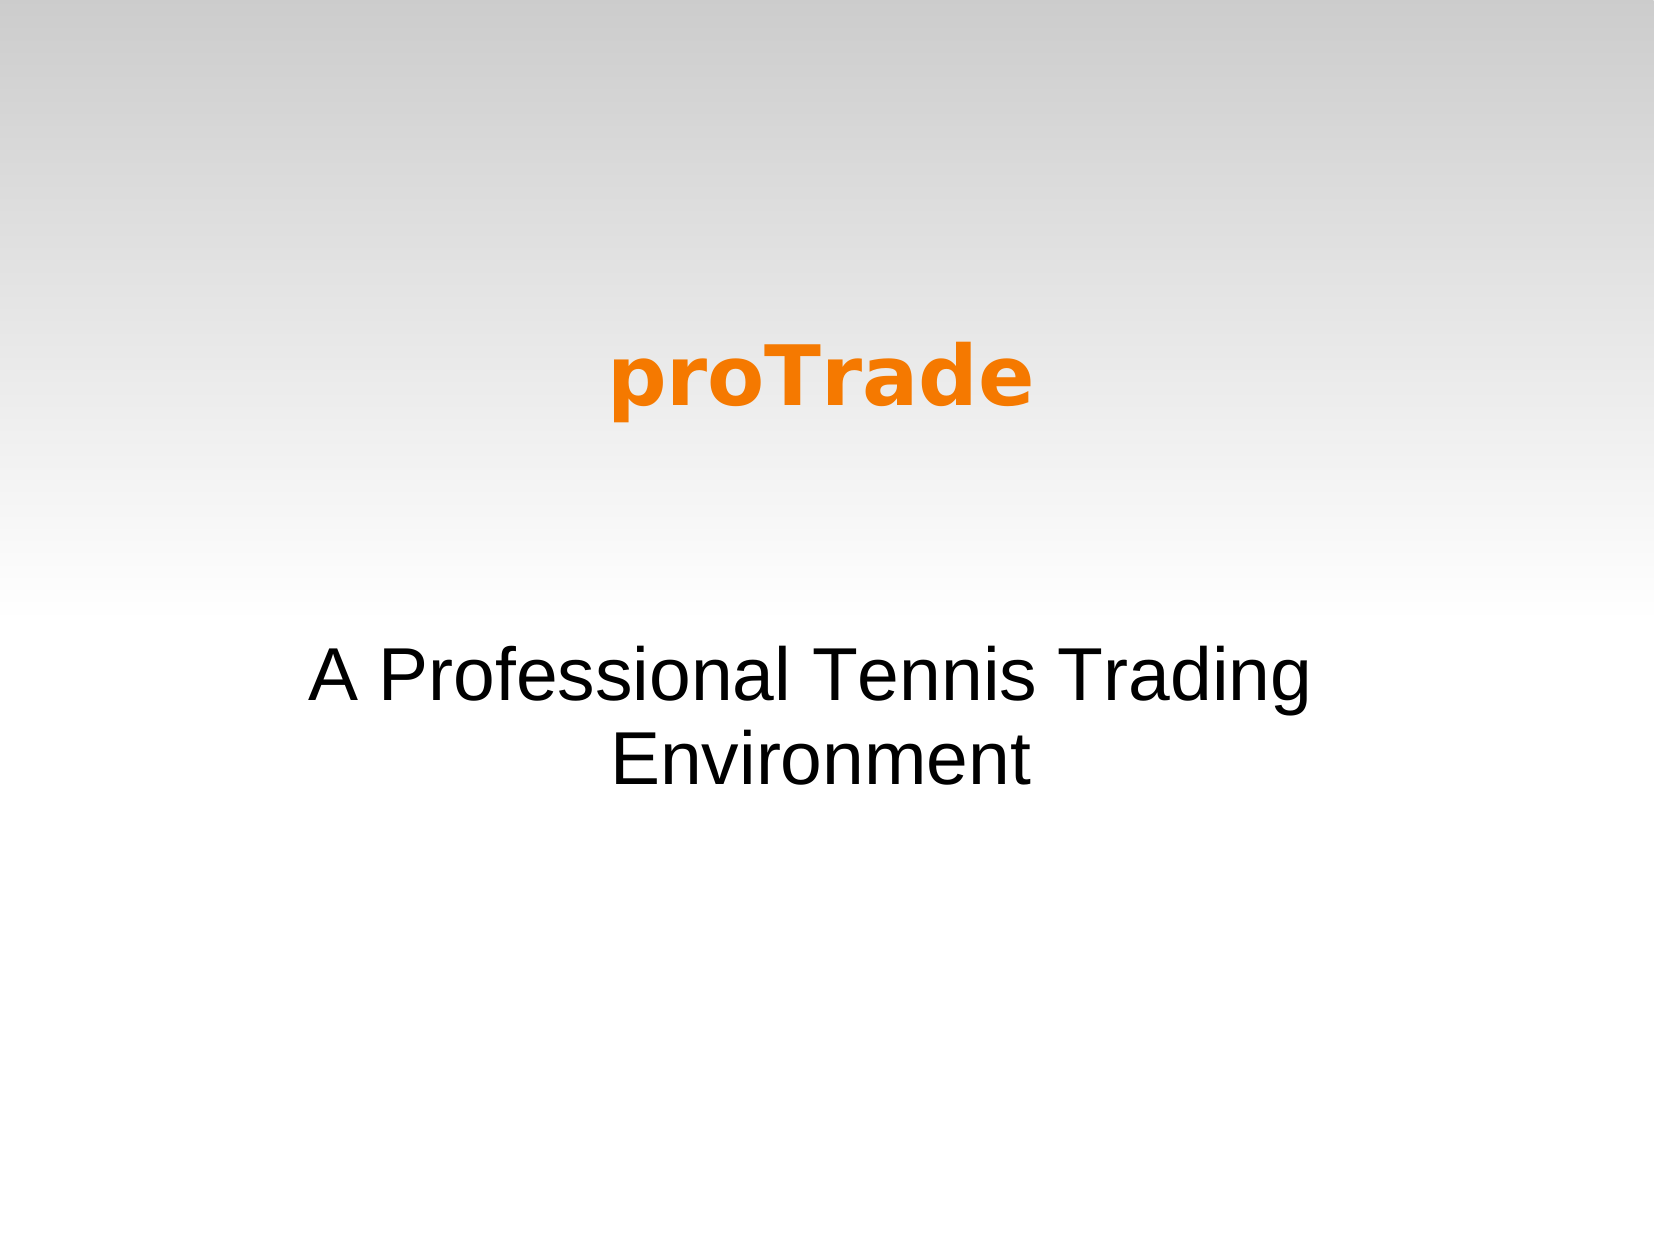

proTrade
# A Professional Tennis Trading
Environment